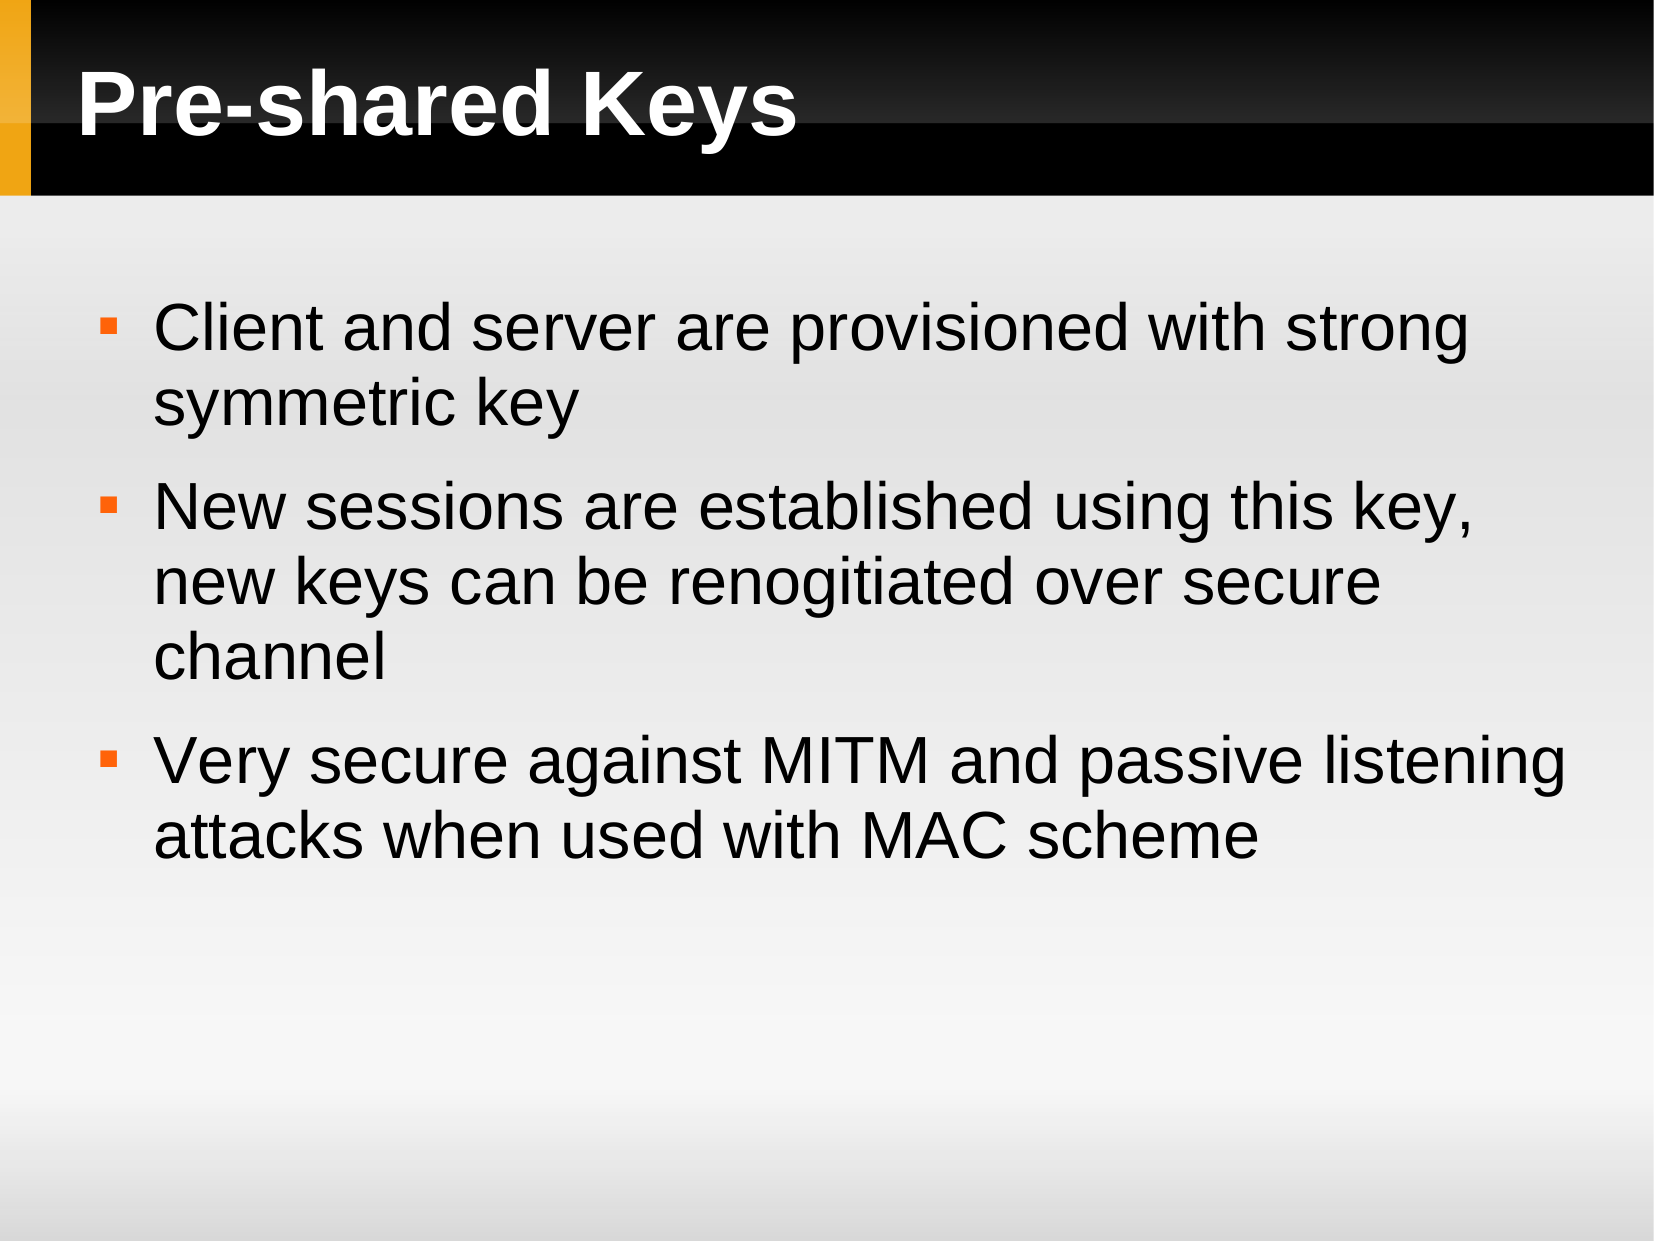

# Pre-shared Keys
Client and server are provisioned with strong symmetric key
New sessions are established using this key, new keys can be renogitiated over secure channel
Very secure against MITM and passive listening attacks when used with MAC scheme